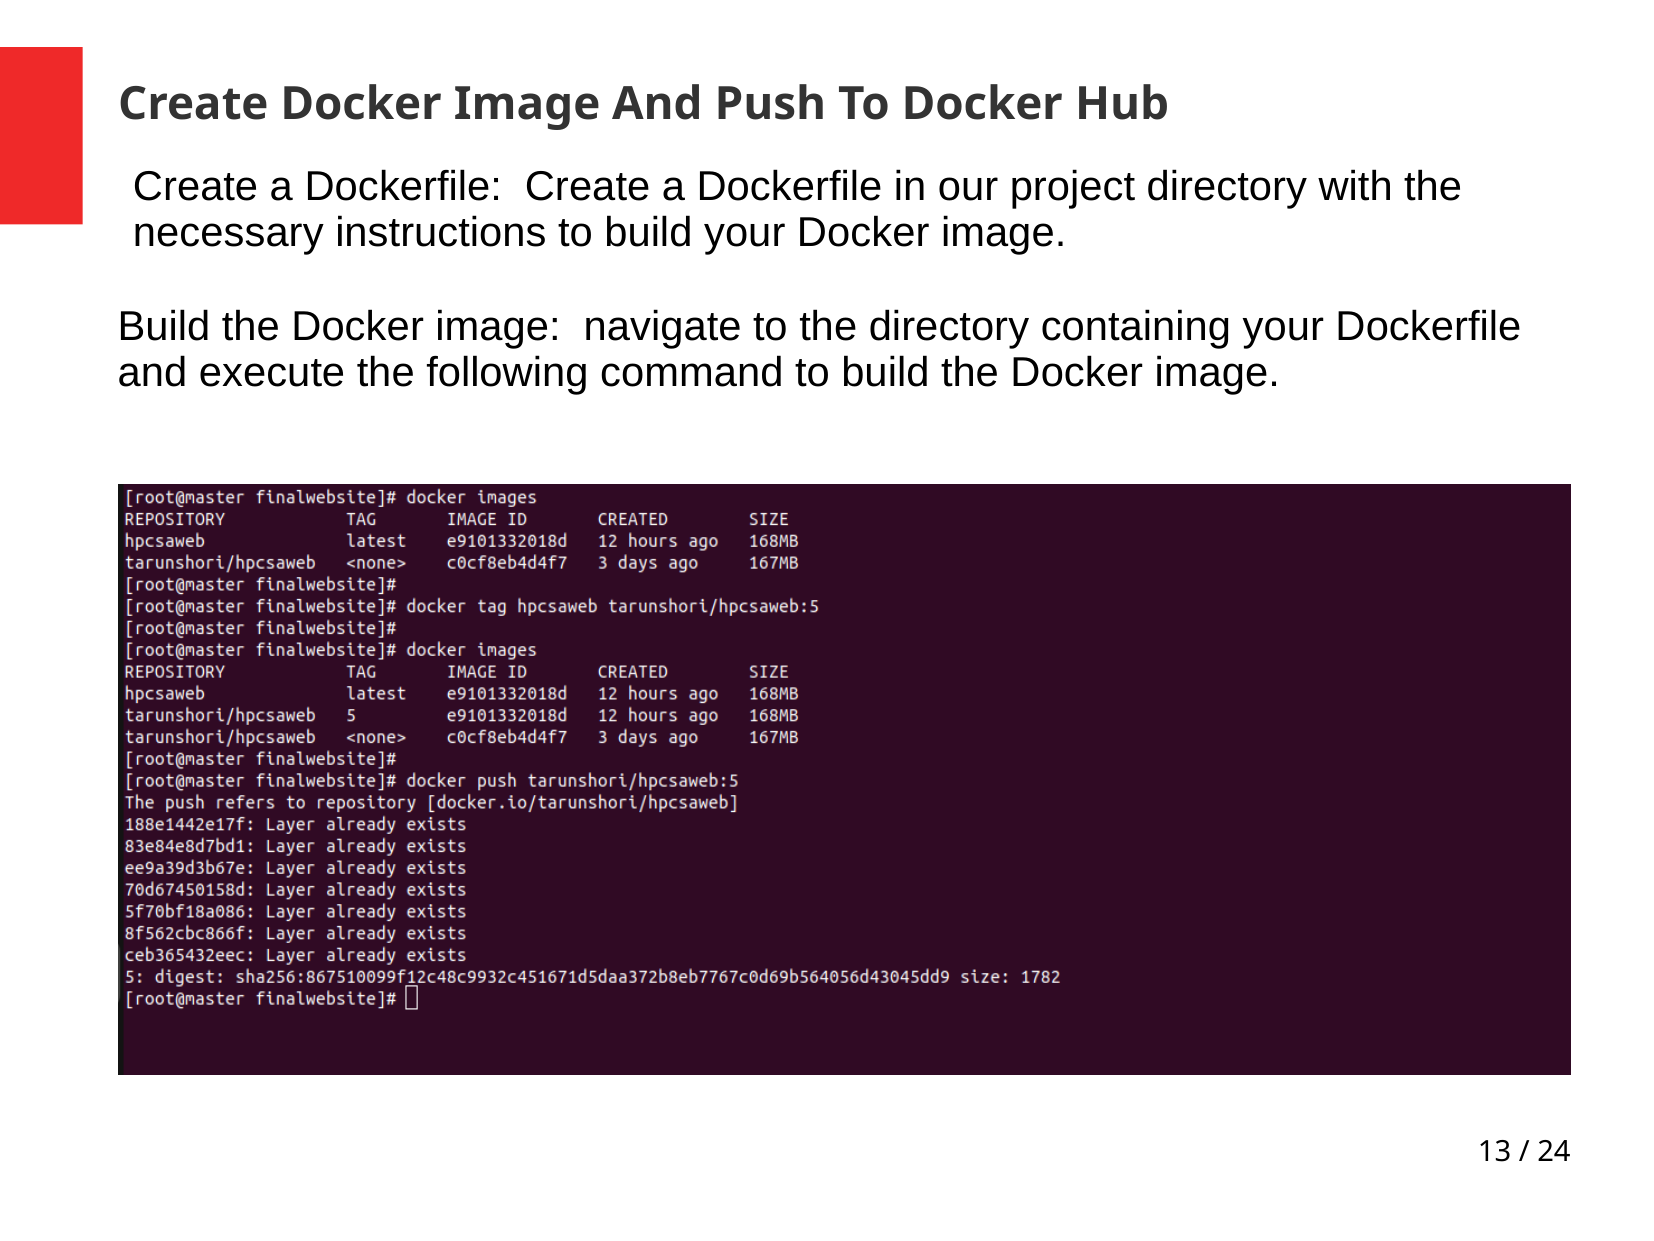

# Create Docker Image And Push To Docker Hub
Create a Dockerfile: Create a Dockerfile in our project directory with the necessary instructions to build your Docker image.
Build the Docker image: navigate to the directory containing your Dockerfile and execute the following command to build the Docker image.
13